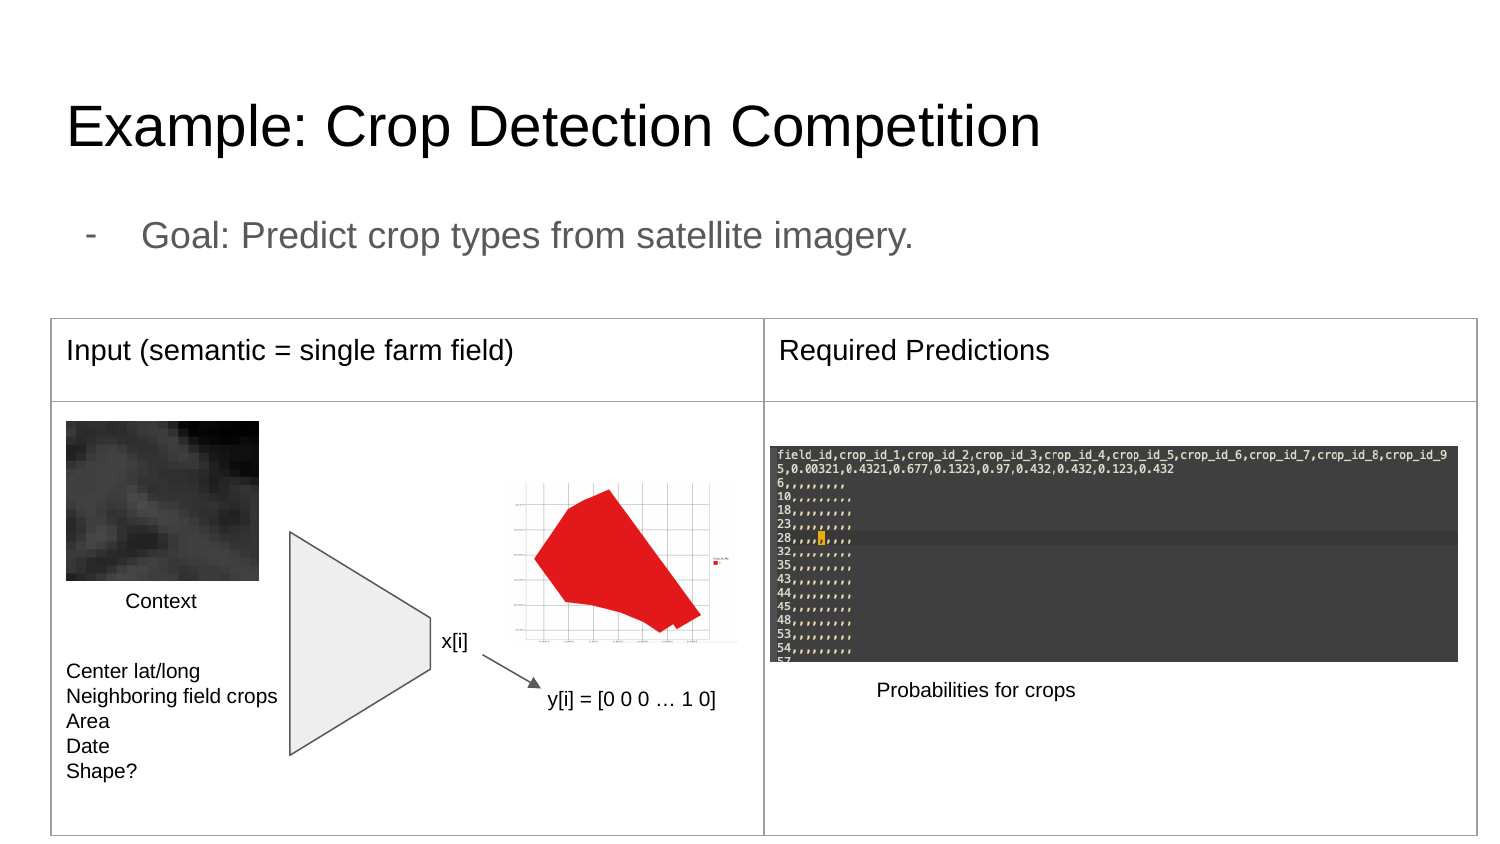

# Example: Crop Detection Competition
Goal: Predict crop types from satellite imagery.
| Input (semantic = single farm field) | Required Predictions |
| --- | --- |
| | |
Context
x[i]
Center lat/long
Neighboring field crops
Area
Date
Shape?
Probabilities for crops
y[i] = [0 0 0 … 1 0]